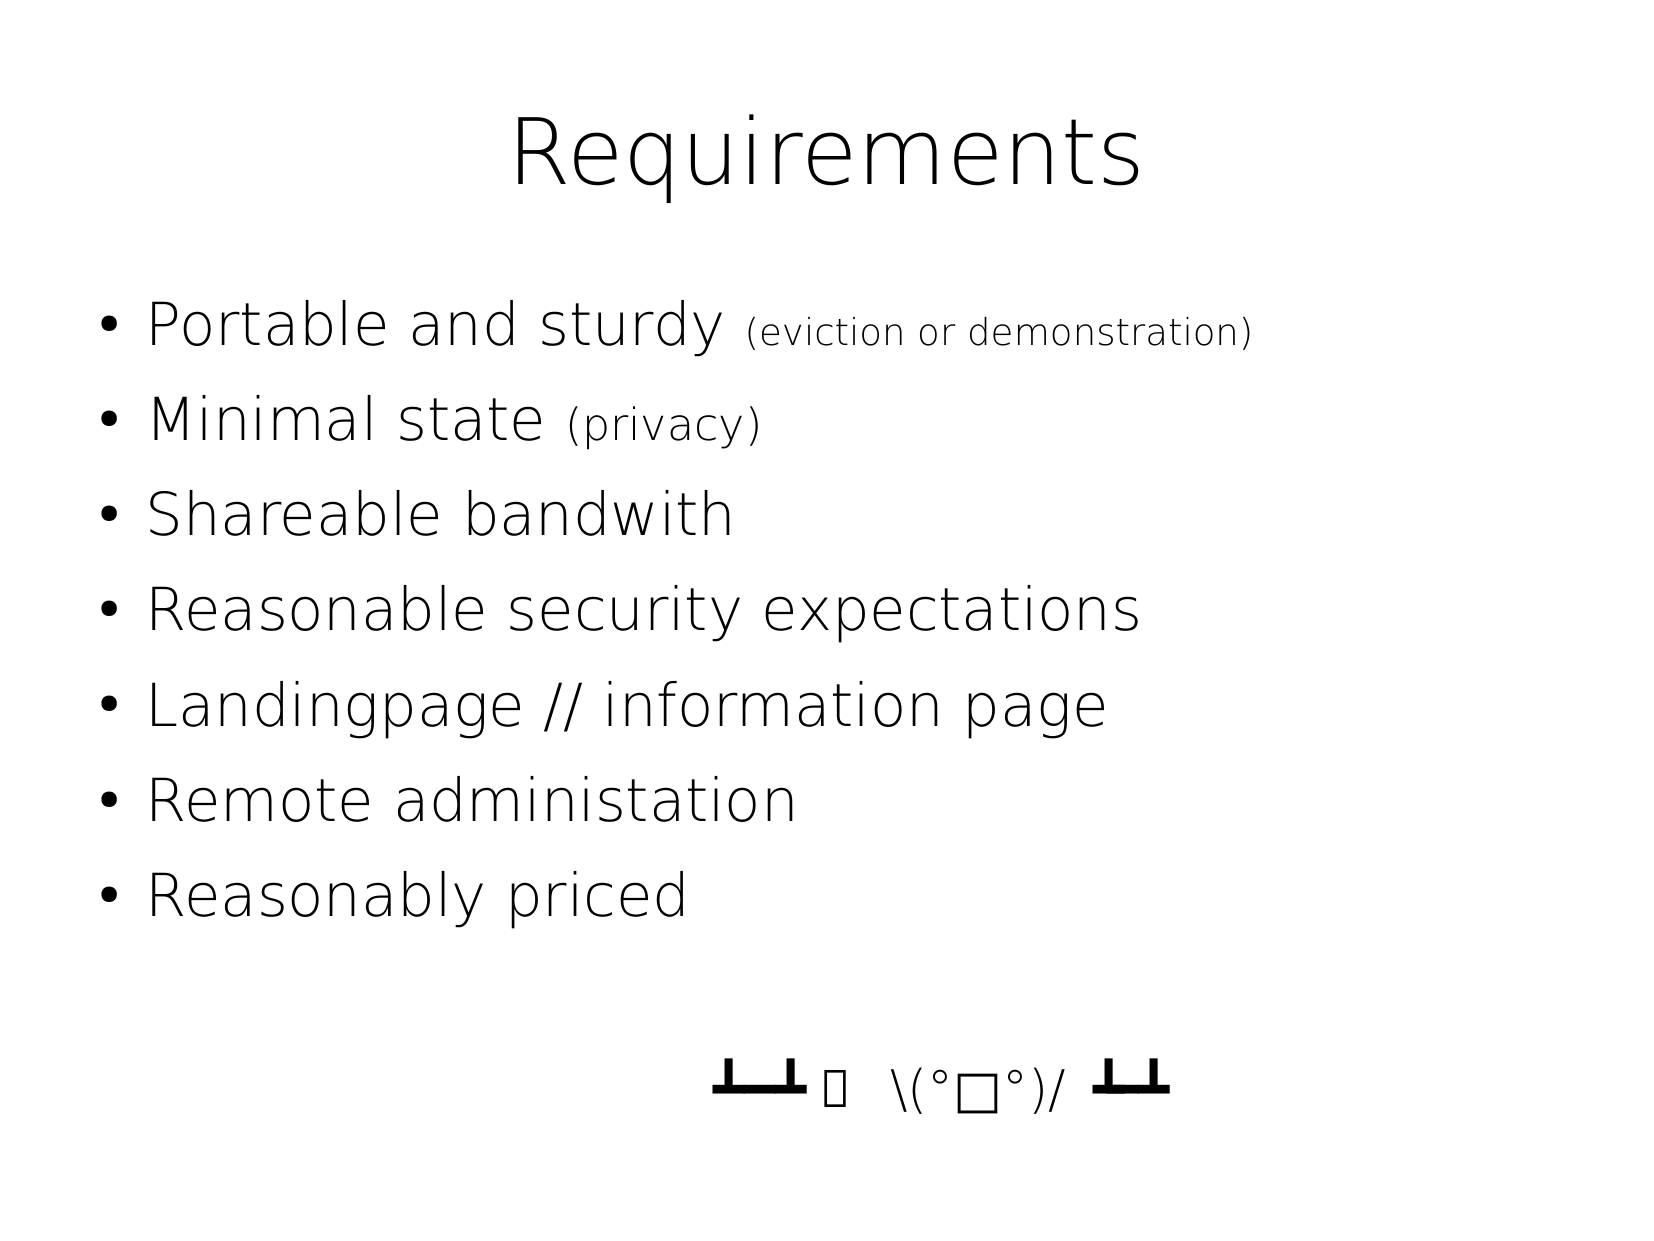

# Requirements
Portable and sturdy (eviction or demonstration)
Minimal state (privacy)
Shareable bandwith
Reasonable security expectations
Landingpage // information page
Remote administation
Reasonably priced
┻━┻︵ \(°□°)/ ︵ ┻━┻